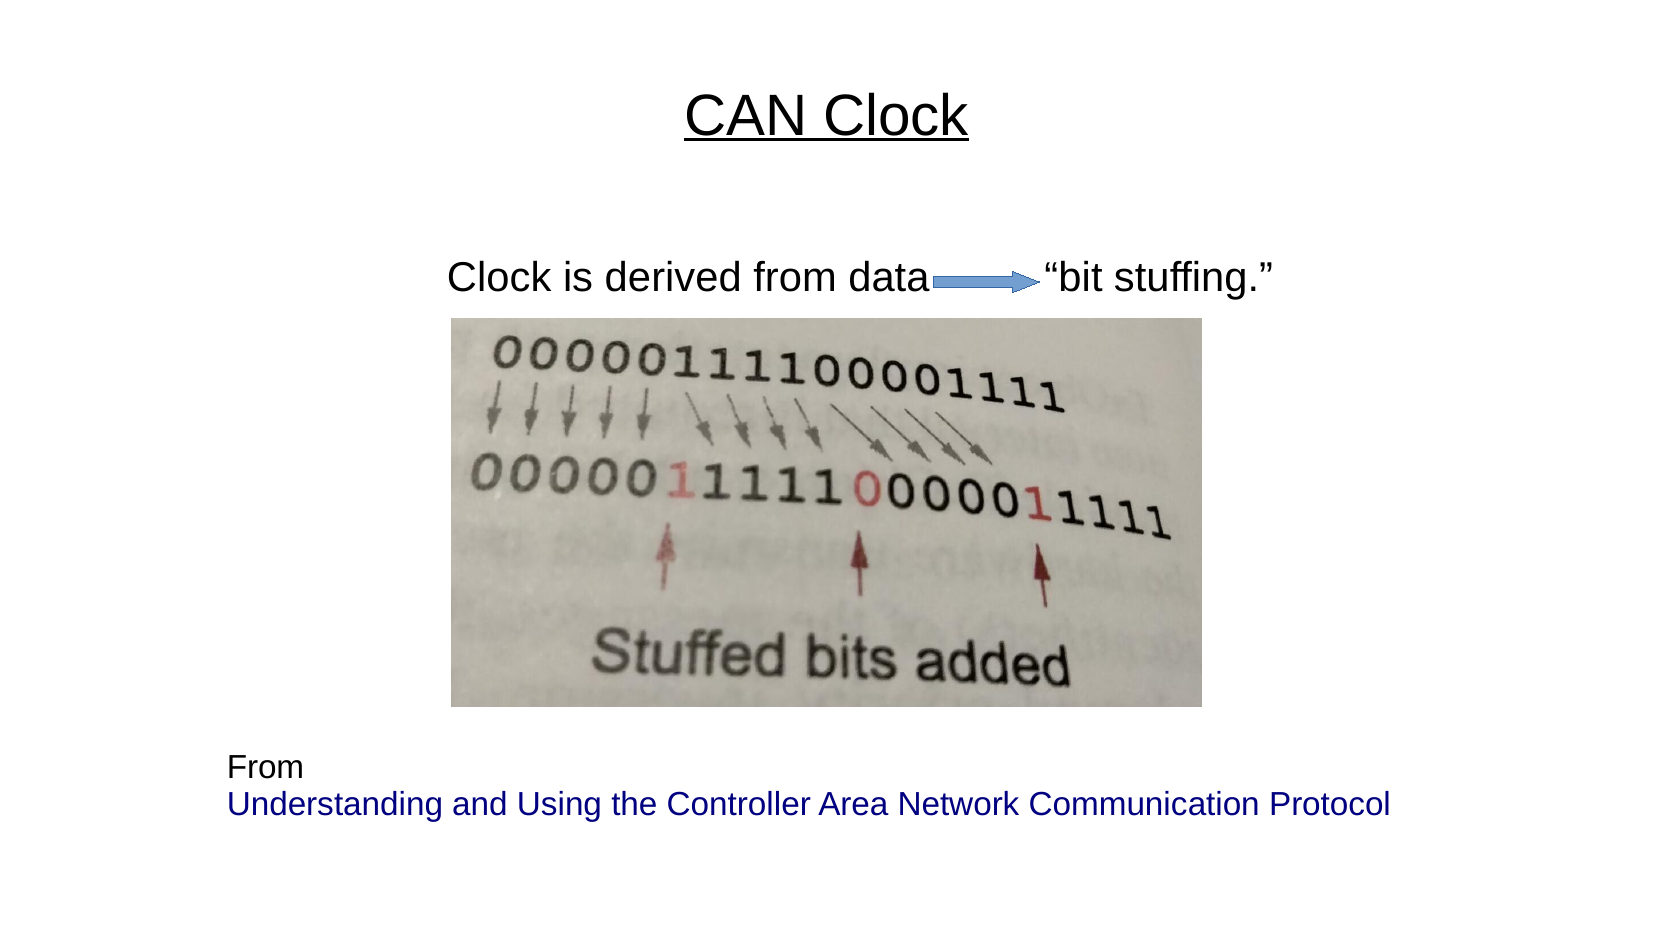

# CAN Clock
Clock is derived from data “bit stuffing.”
From Understanding and Using the Controller Area Network Communication Protocol